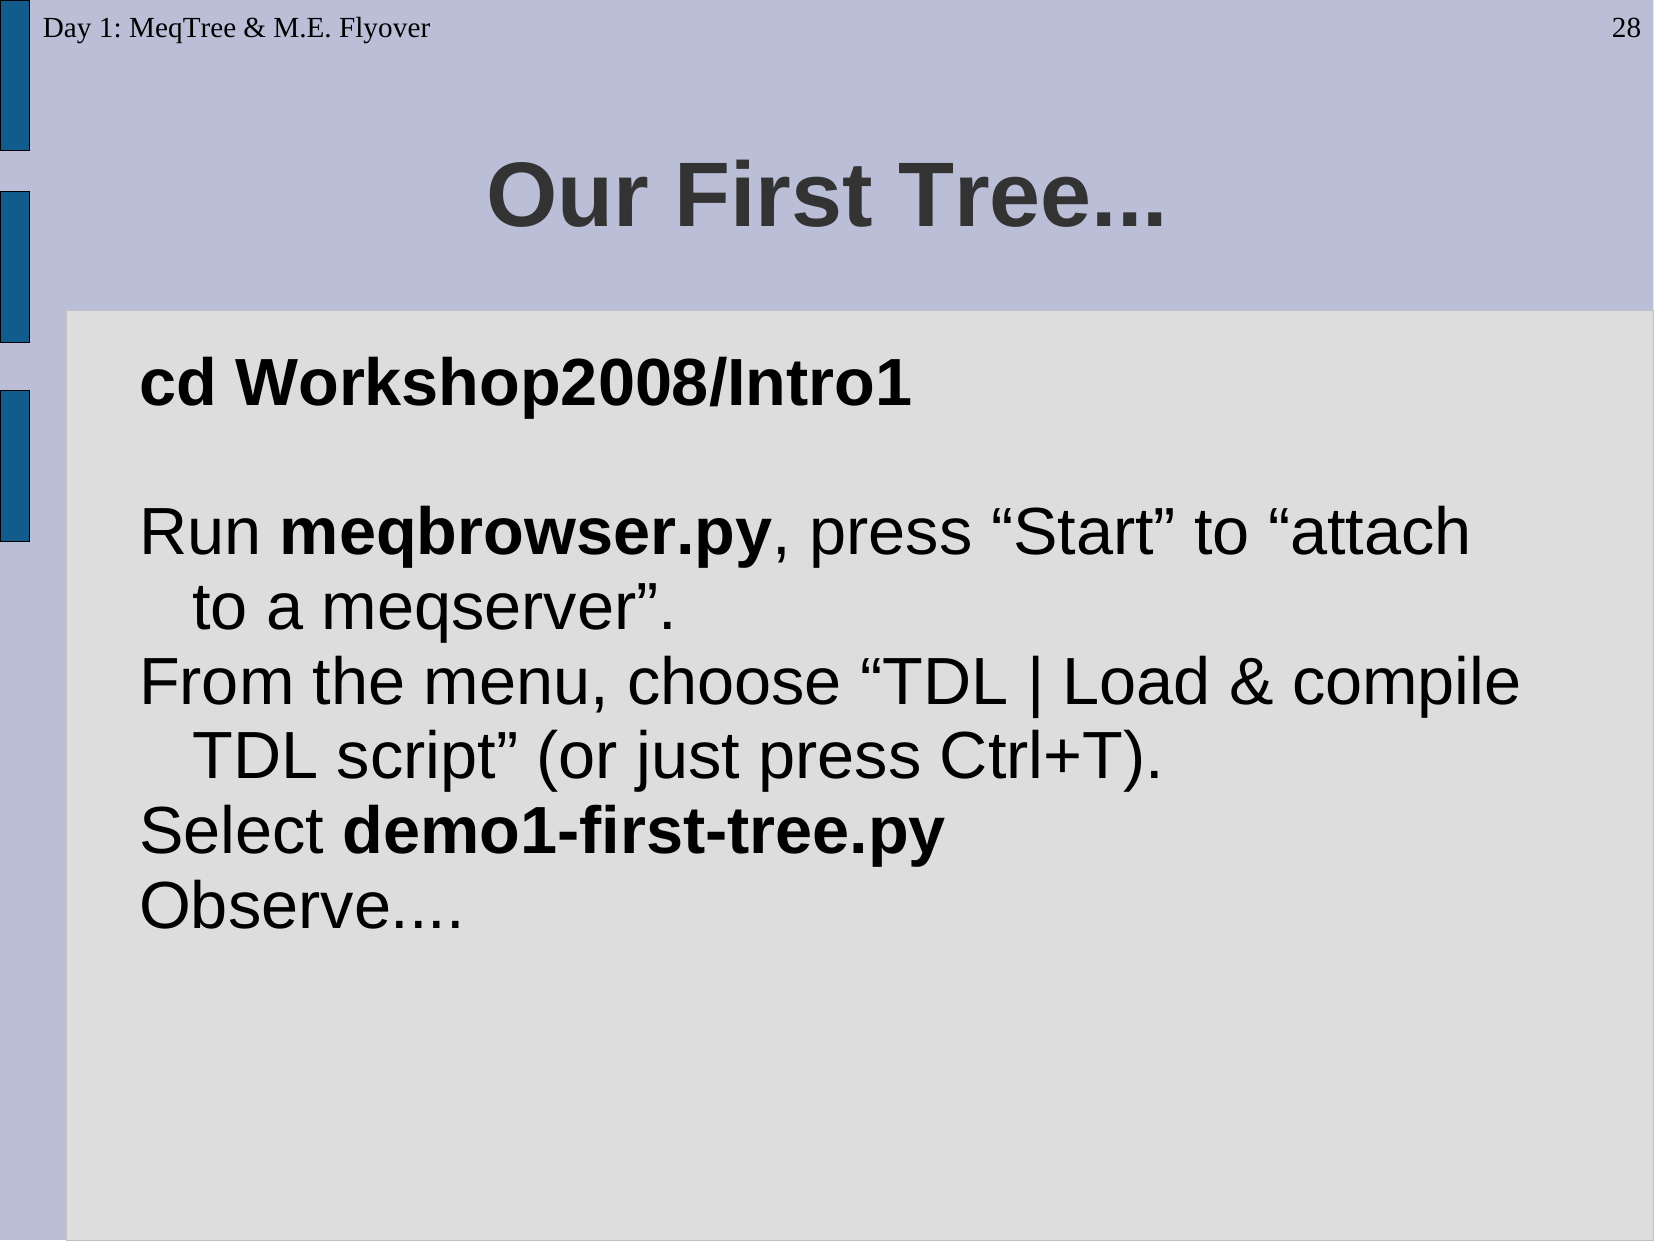

Day 1: MeqTree & M.E. Flyover
28
# Our First Tree...
cd Workshop2008/Intro1
Run meqbrowser.py, press “Start” to “attach to a meqserver”.
From the menu, choose “TDL | Load & compile TDL script” (or just press Ctrl+T).
Select demo1-first-tree.py
Observe....